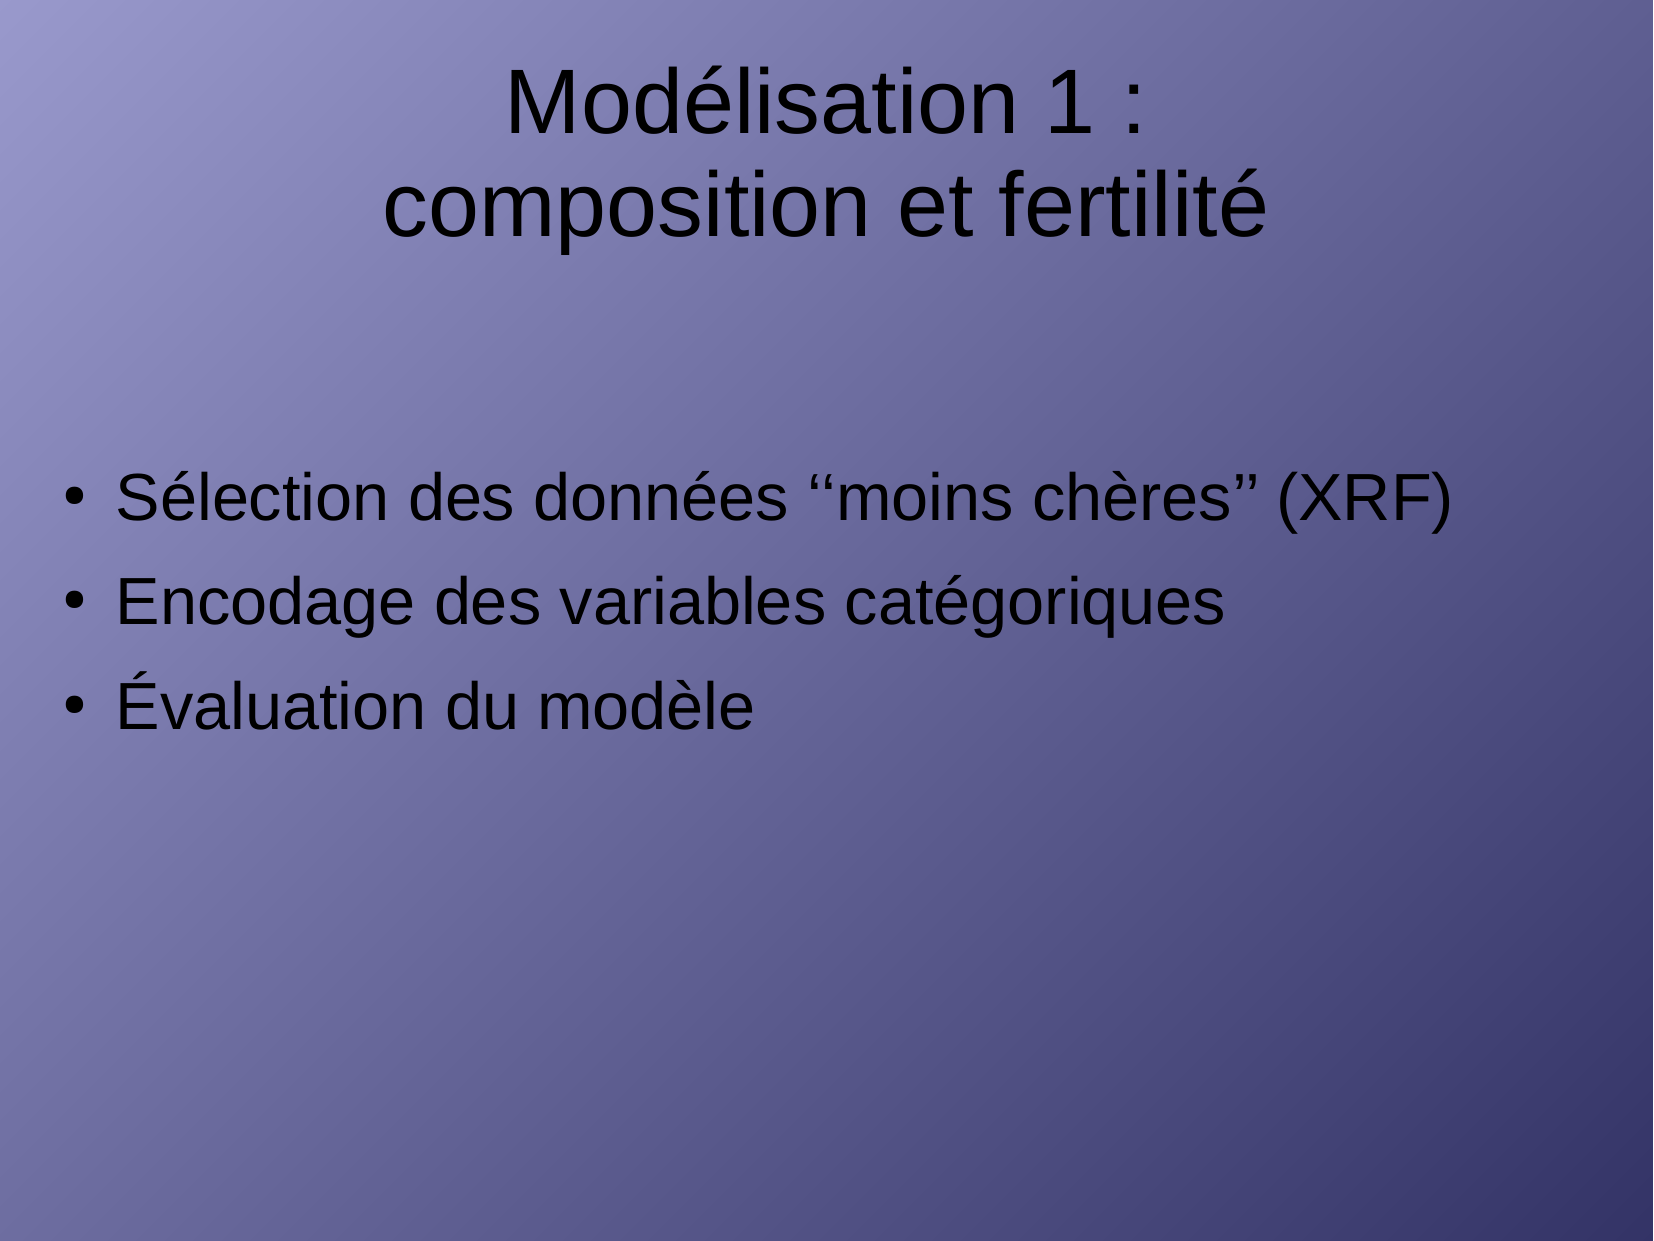

# Modélisation 1 : composition et fertilité
Sélection des données ‘‘moins chères’’ (XRF)
Encodage des variables catégoriques
Évaluation du modèle